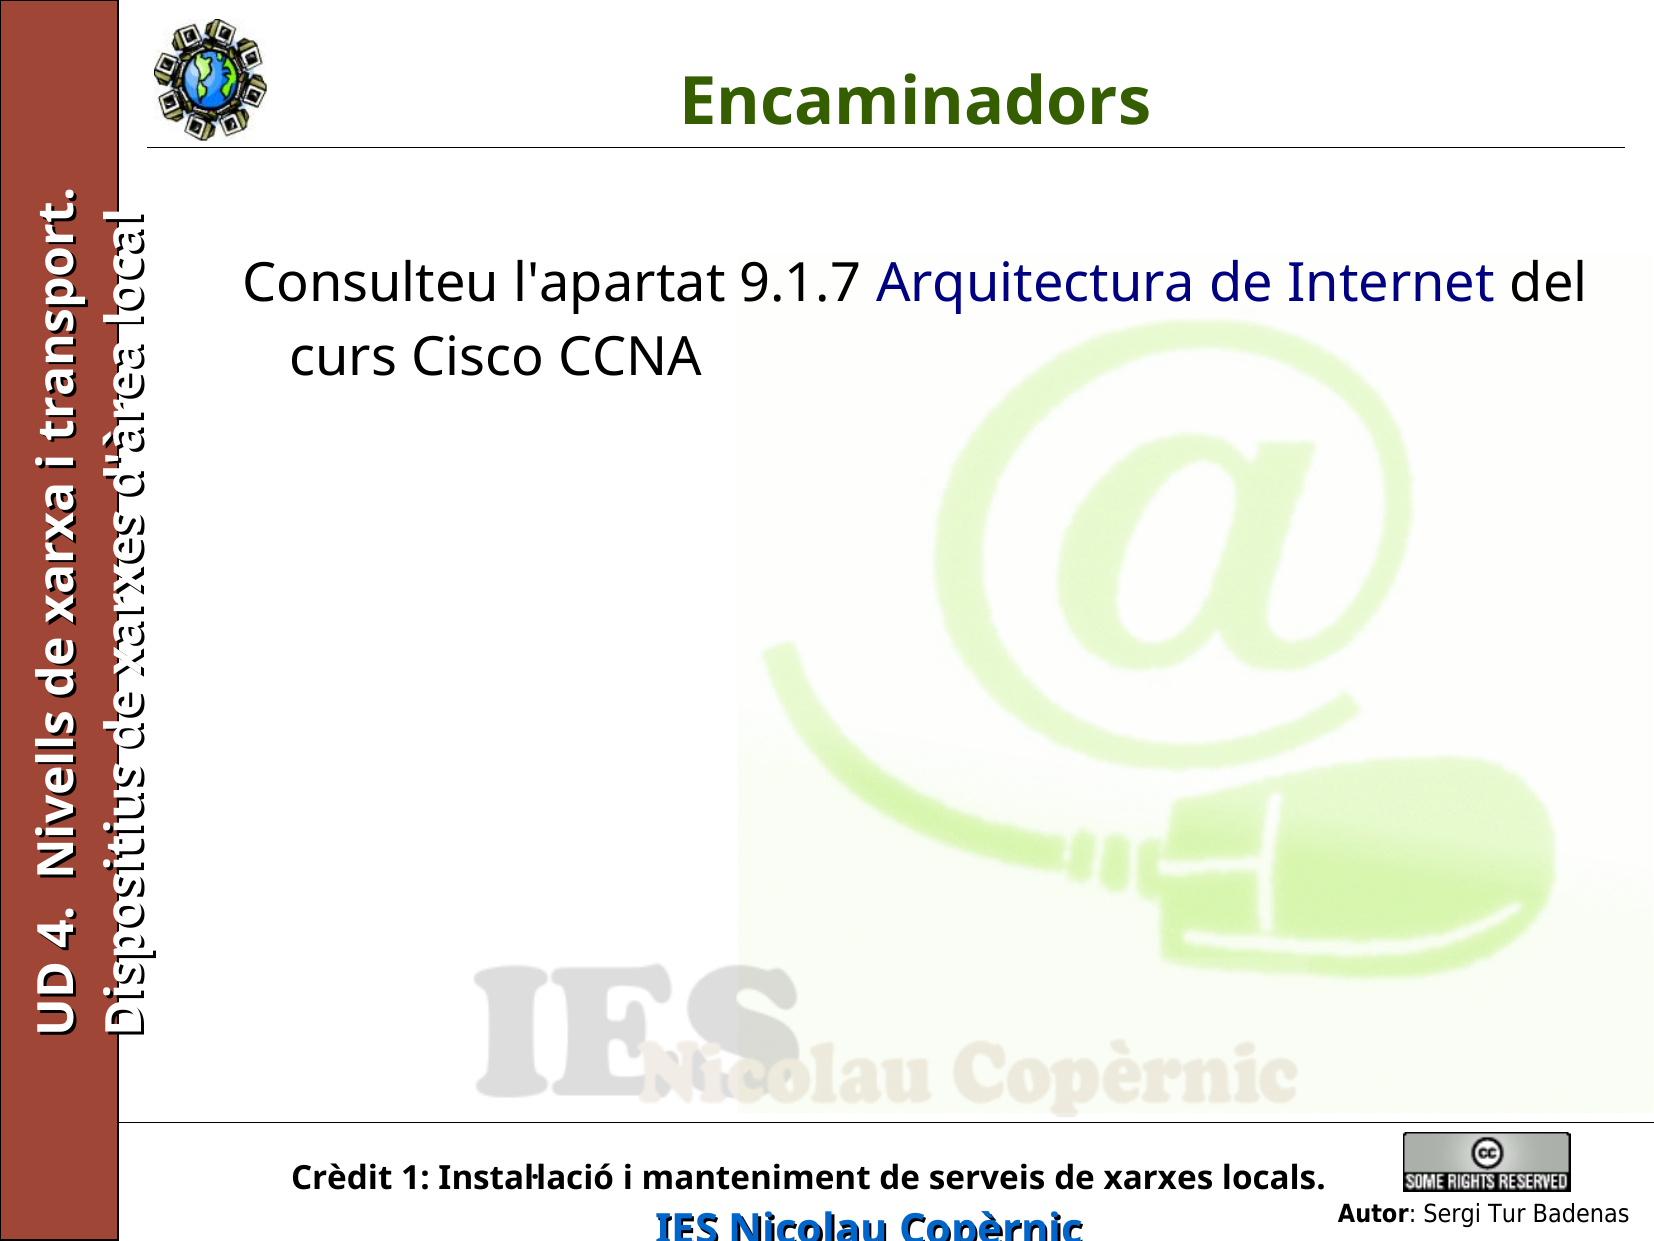

# Encaminadors
Consulteu l'apartat 9.1.7 Arquitectura de Internet del curs Cisco CCNA